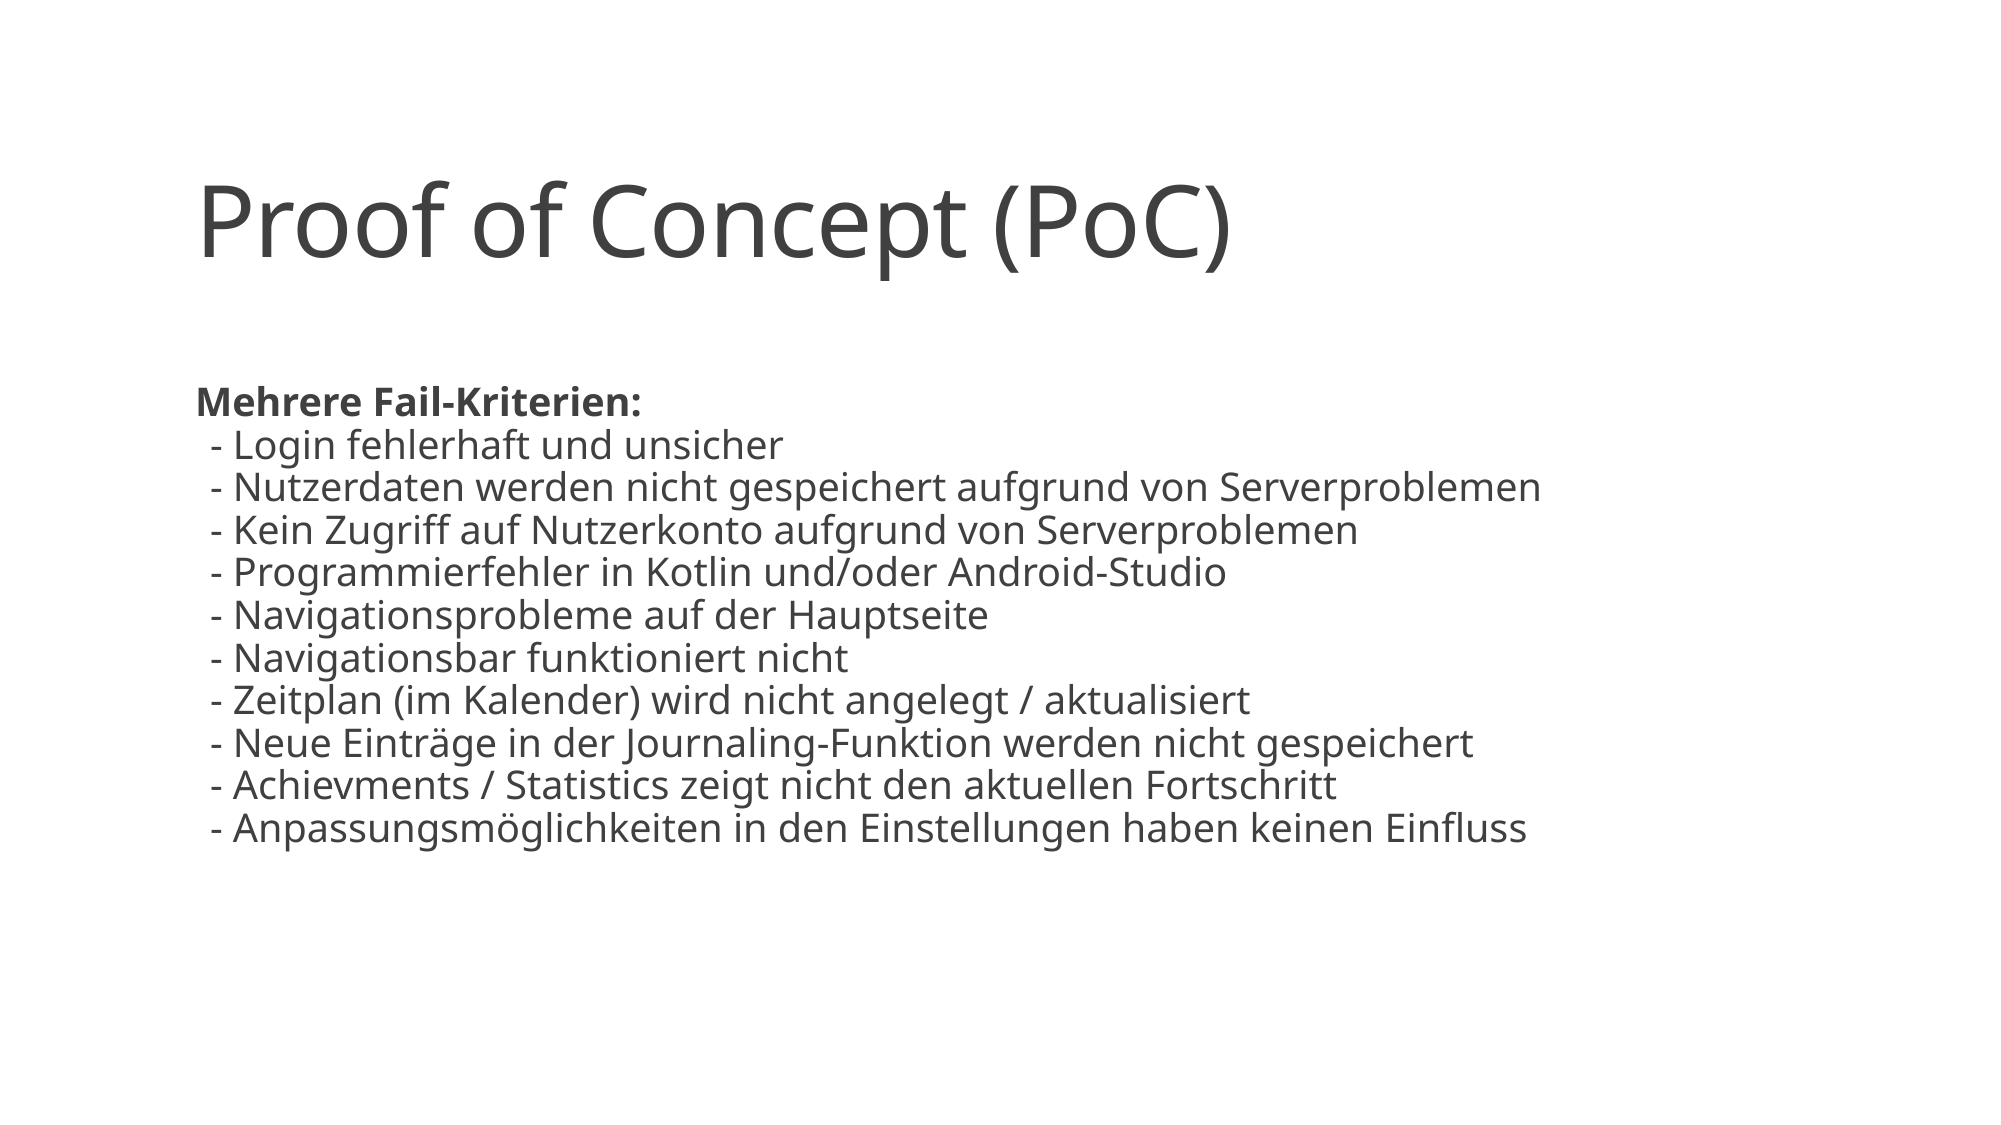

# Proof of Concept (PoC)
Mehrere Fail-Kriterien:
- Login fehlerhaft und unsicher
- Nutzerdaten werden nicht gespeichert aufgrund von Serverproblemen
- Kein Zugriff auf Nutzerkonto aufgrund von Serverproblemen
- Programmierfehler in Kotlin und/oder Android-Studio
- Navigationsprobleme auf der Hauptseite
- Navigationsbar funktioniert nicht
- Zeitplan (im Kalender) wird nicht angelegt / aktualisiert
- Neue Einträge in der Journaling-Funktion werden nicht gespeichert
- Achievments / Statistics zeigt nicht den aktuellen Fortschritt
- Anpassungsmöglichkeiten in den Einstellungen haben keinen Einfluss